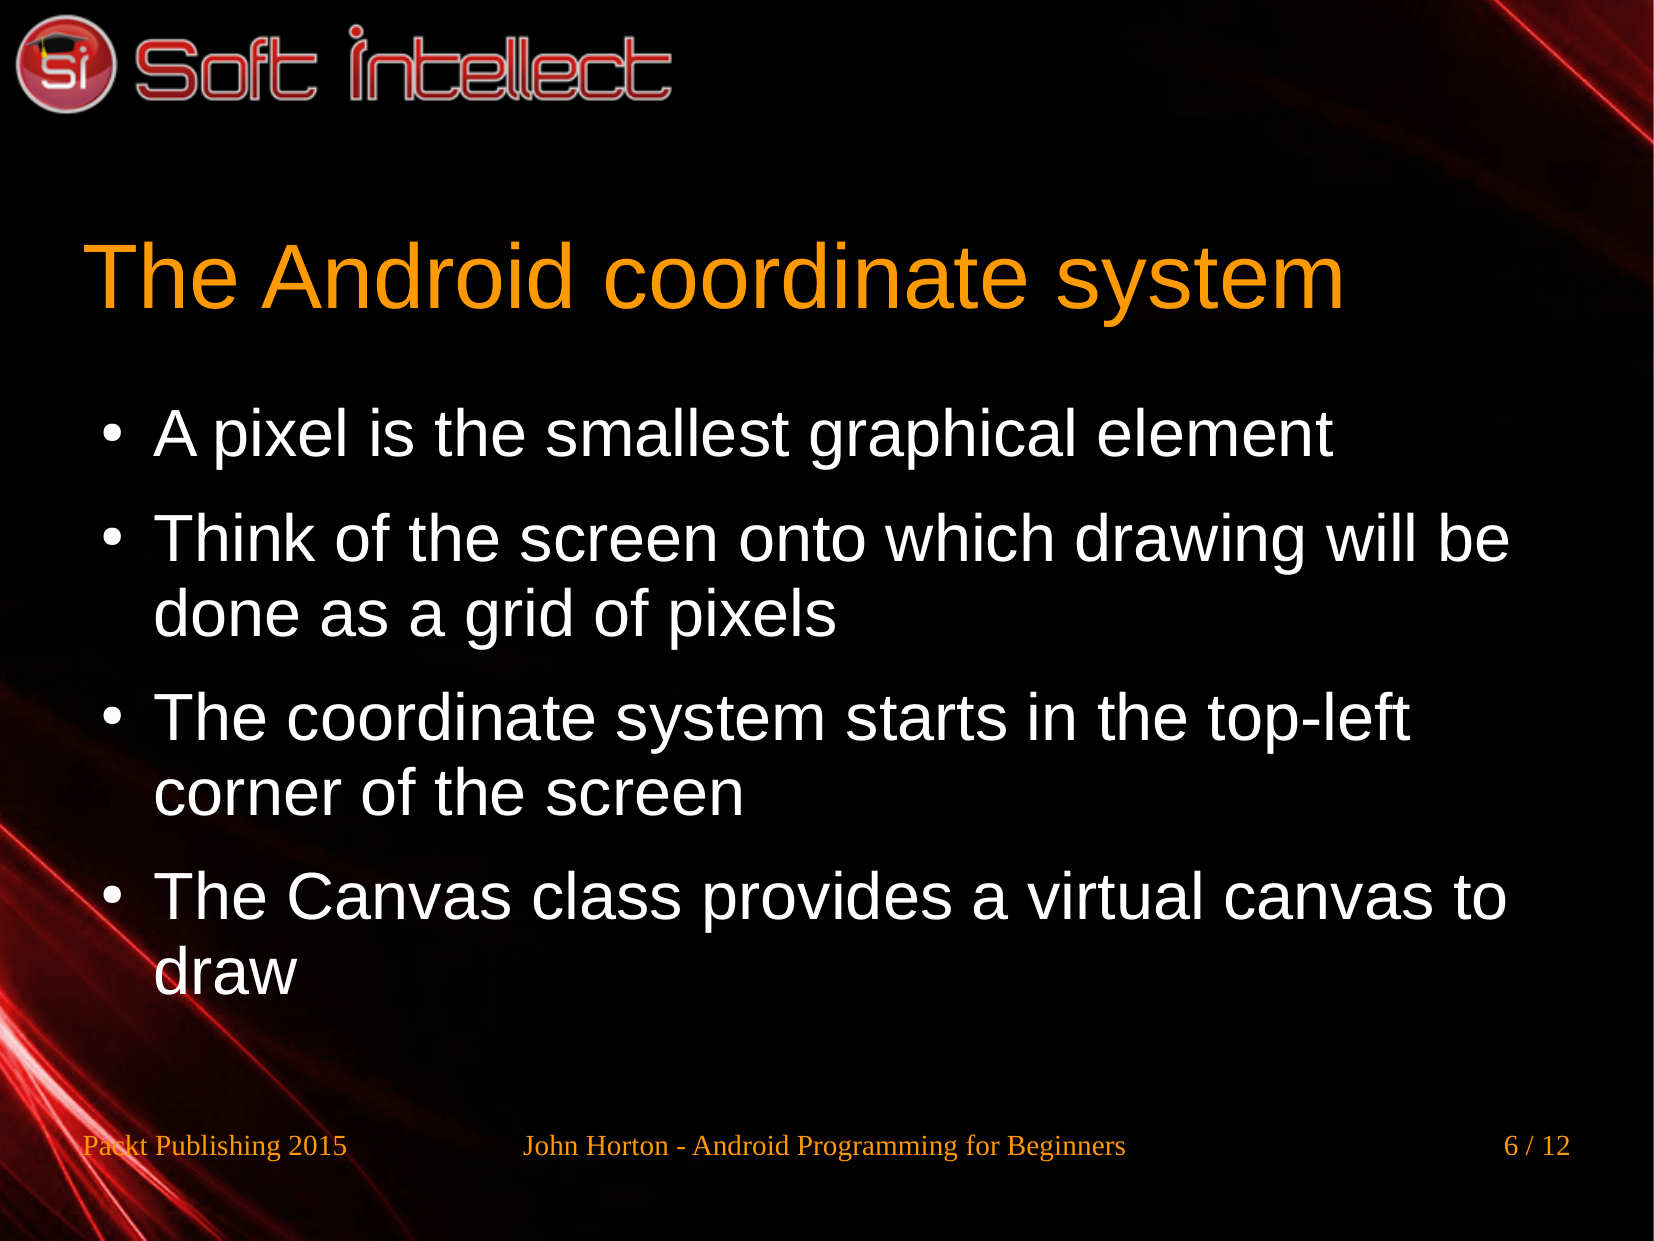

# The Android coordinate system
A pixel is the smallest graphical element
Think of the screen onto which drawing will be done as a grid of pixels
The coordinate system starts in the top-left corner of the screen
The Canvas class provides a virtual canvas to draw
Packt Publishing 2015
John Horton - Android Programming for Beginners
6